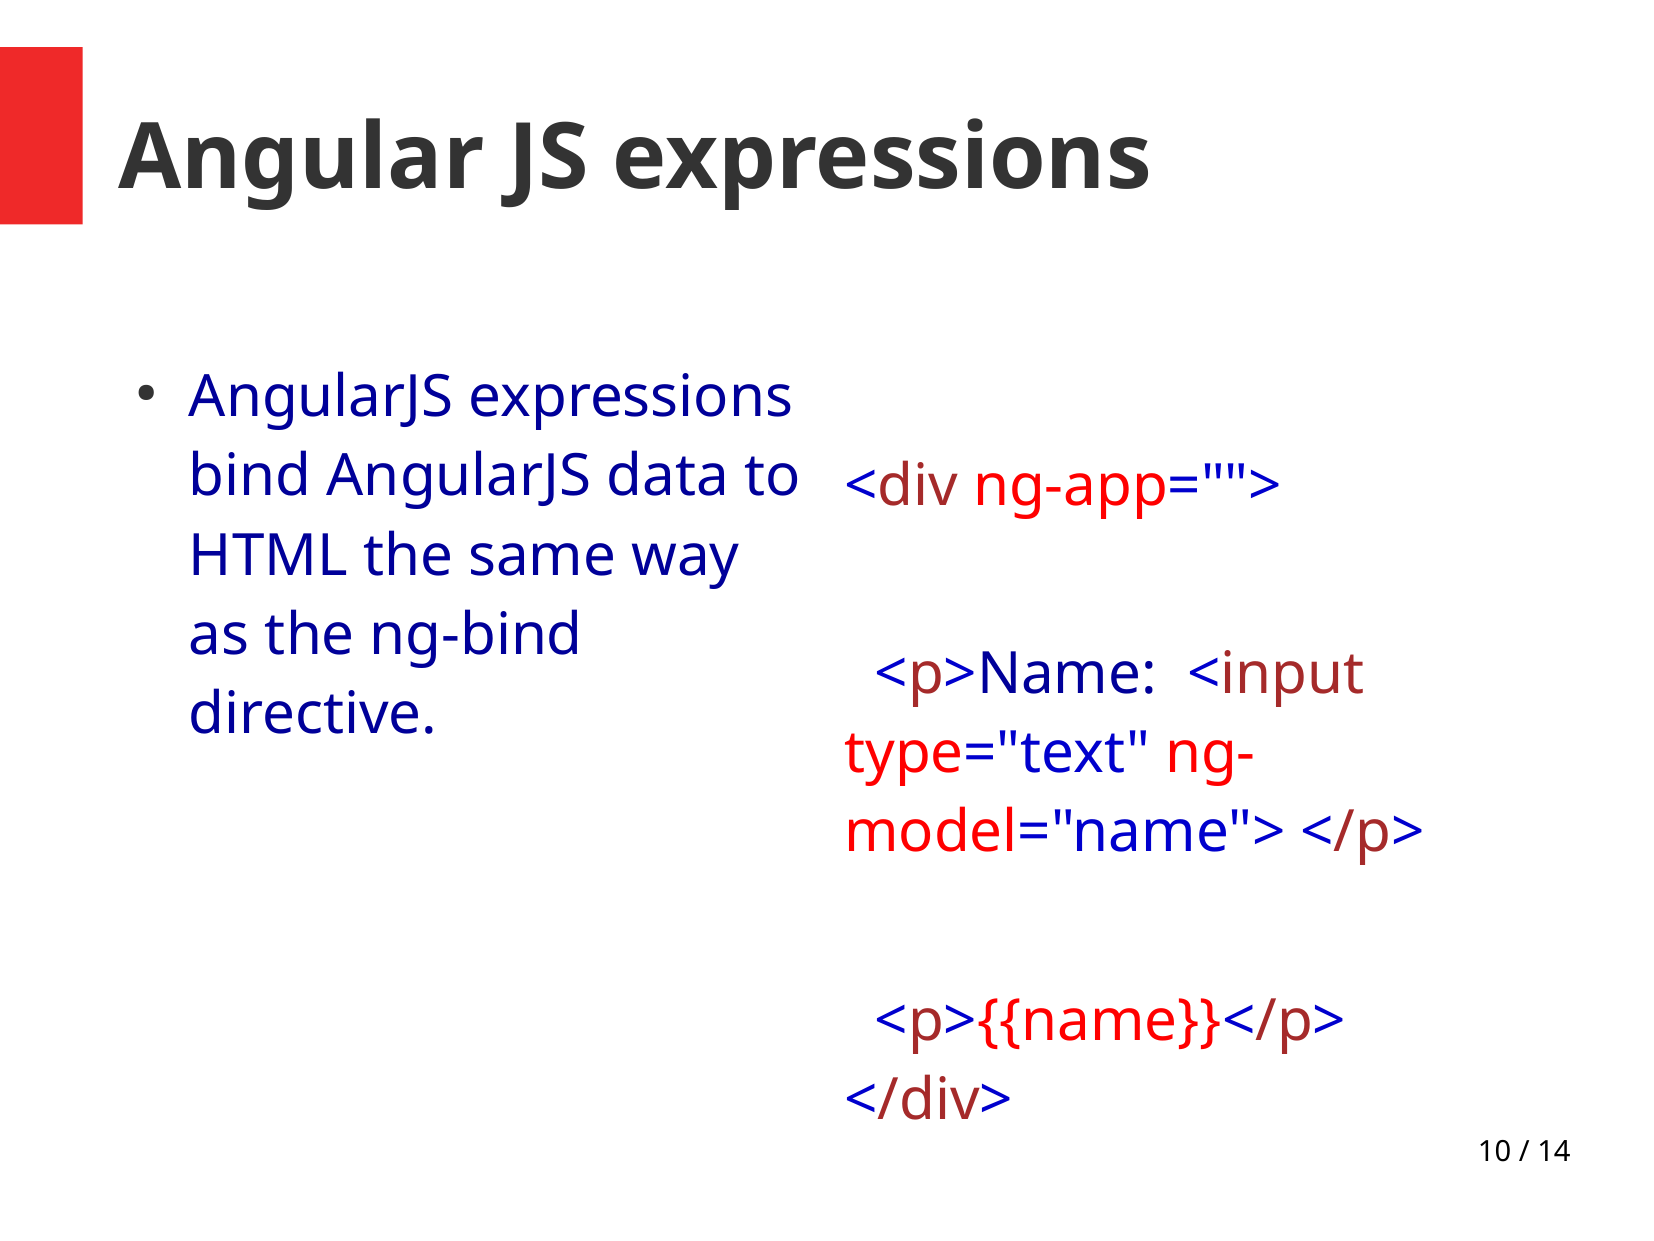

# Angular JS expressions
<div ng-app="">
  <p>Name: <input type="text" ng-model="name"> </p>
  <p>{{name}}</p>
</div>
AngularJS expressions bind AngularJS data to HTML the same way as the ng-bind directive.
10